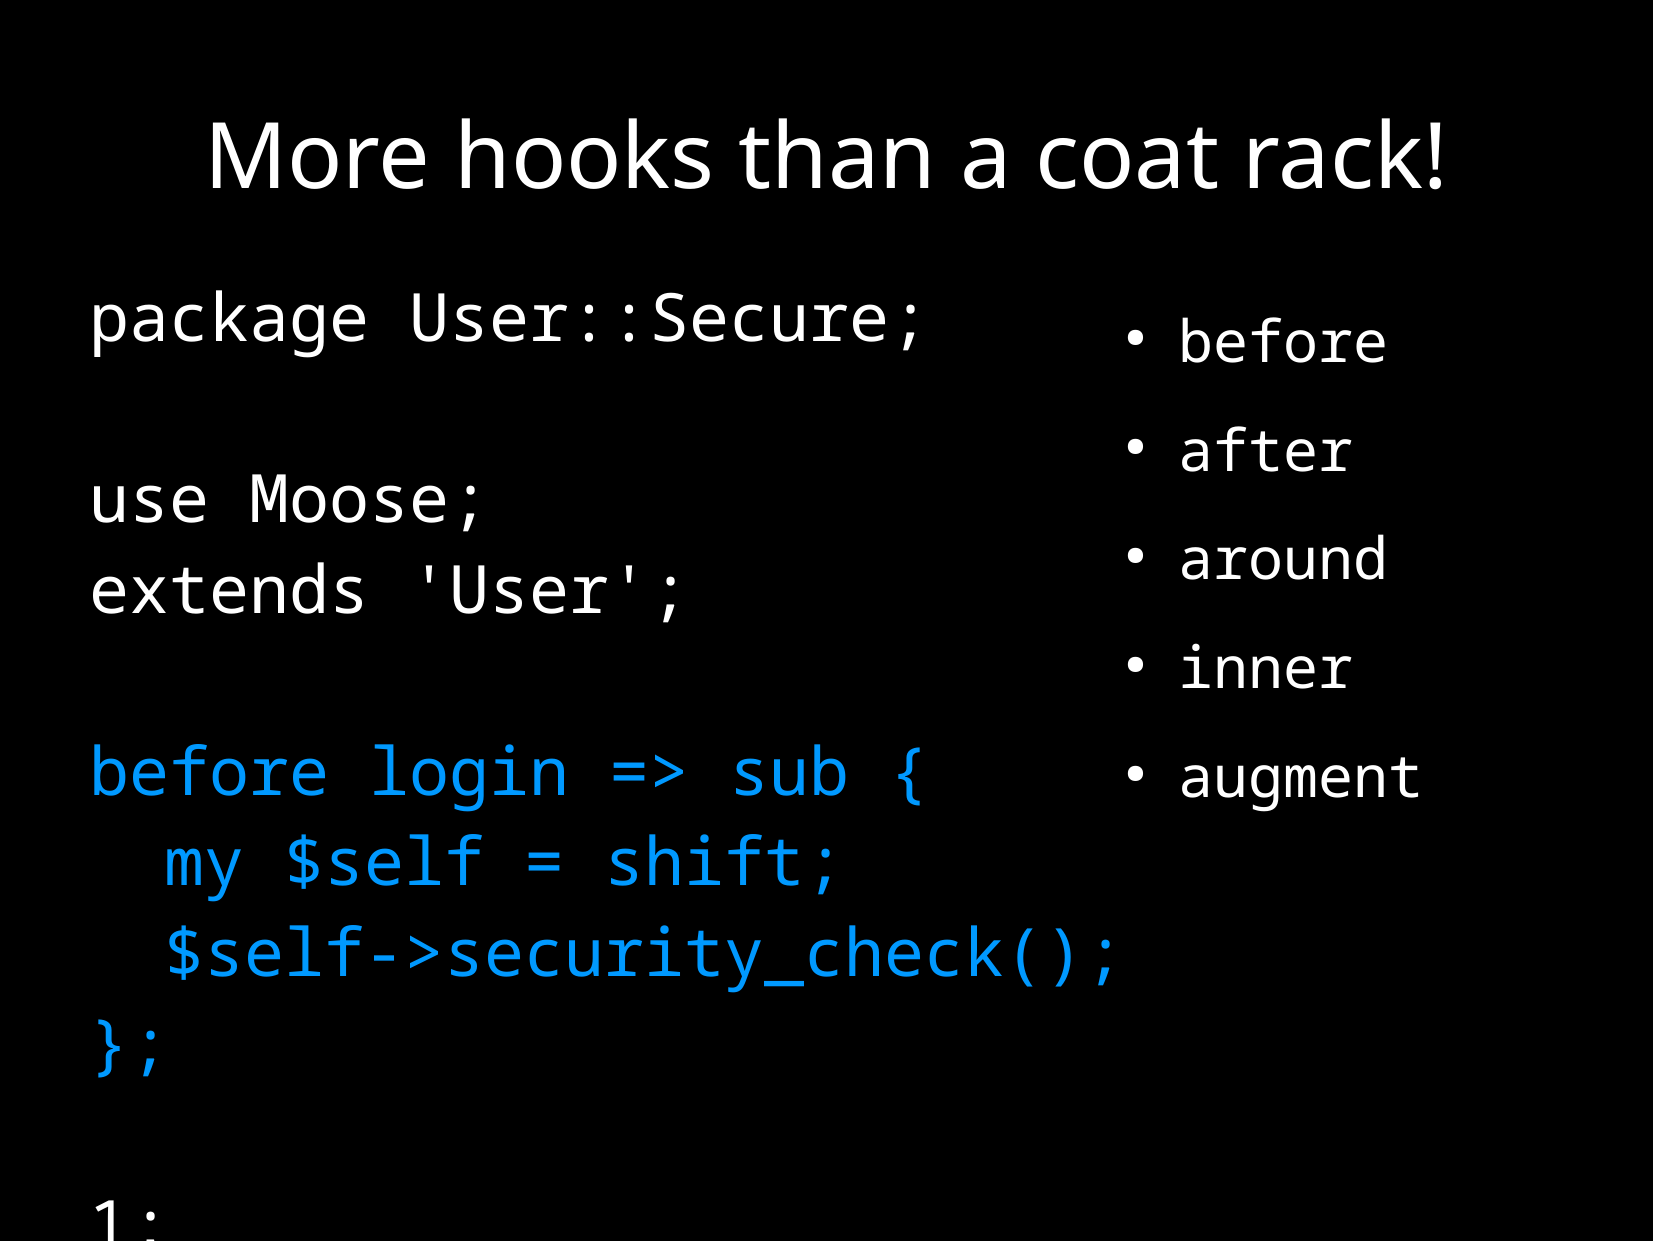

# More hooks than a coat rack!
package User::Secure;
use Moose;
extends 'User';
before login => sub {
	my $self = shift;
	$self->security_check();
};
1;
before
after
around
inner
augment